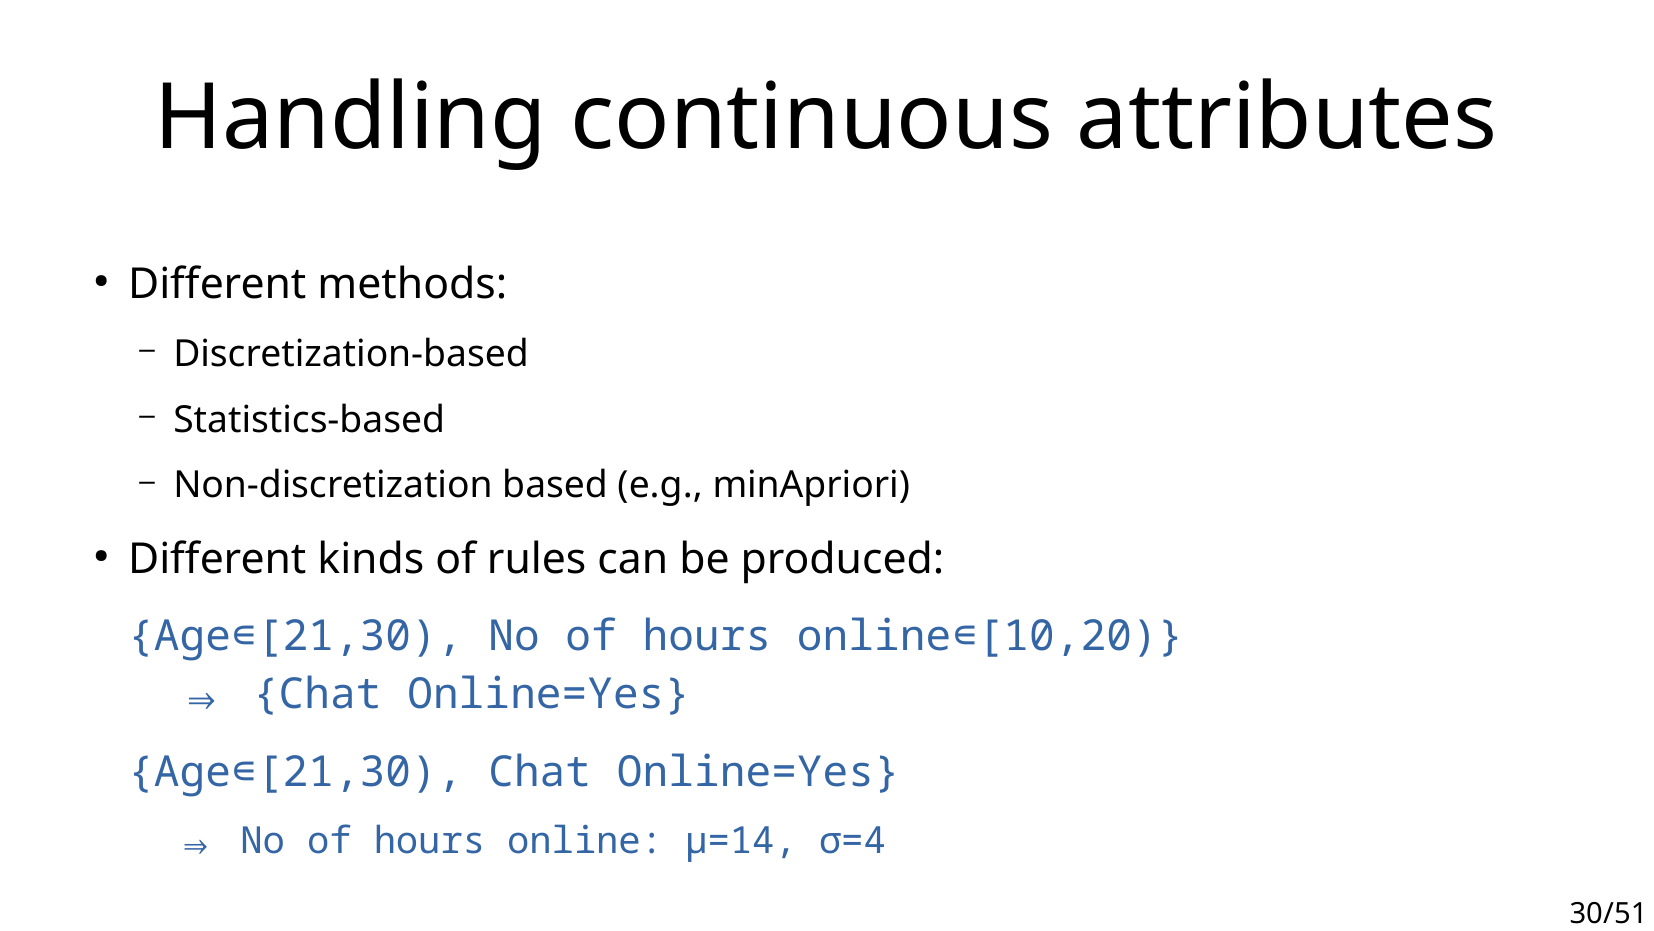

# Handling continuous attributes
Different methods:
Discretization-based
Statistics-based
Non-discretization based (e.g., minApriori)
Different kinds of rules can be produced:
{Age∊[21,30), No of hours online∊[10,20)}
	⇒ {Chat Online=Yes}
{Age∊[21,30), Chat Online=Yes}
⇒ No of hours online: μ=14, σ=4
30